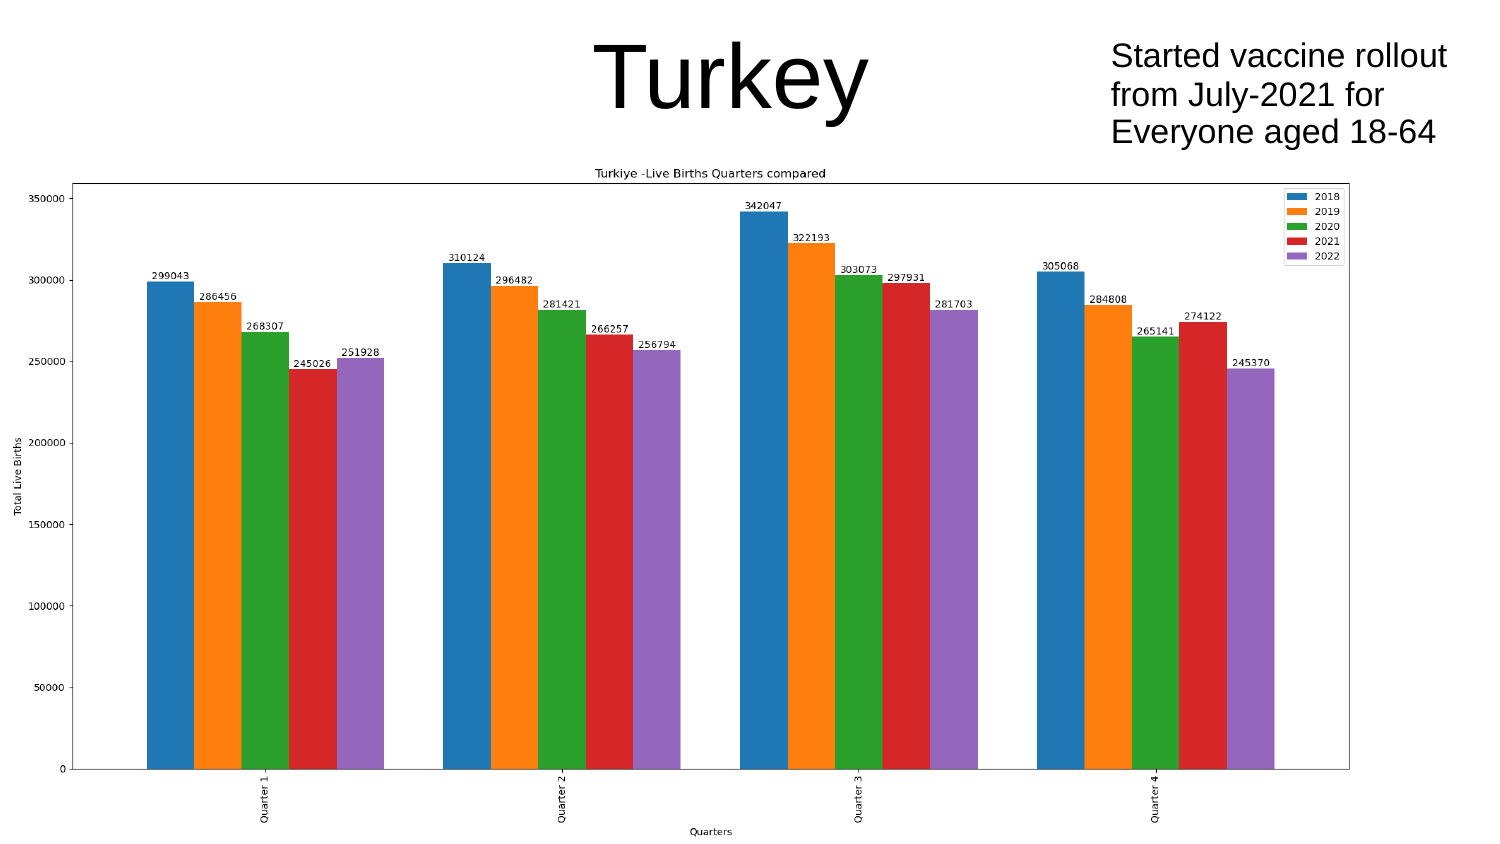

# Turkey
Started vaccine rollout from July-2021 for Everyone aged 18-64